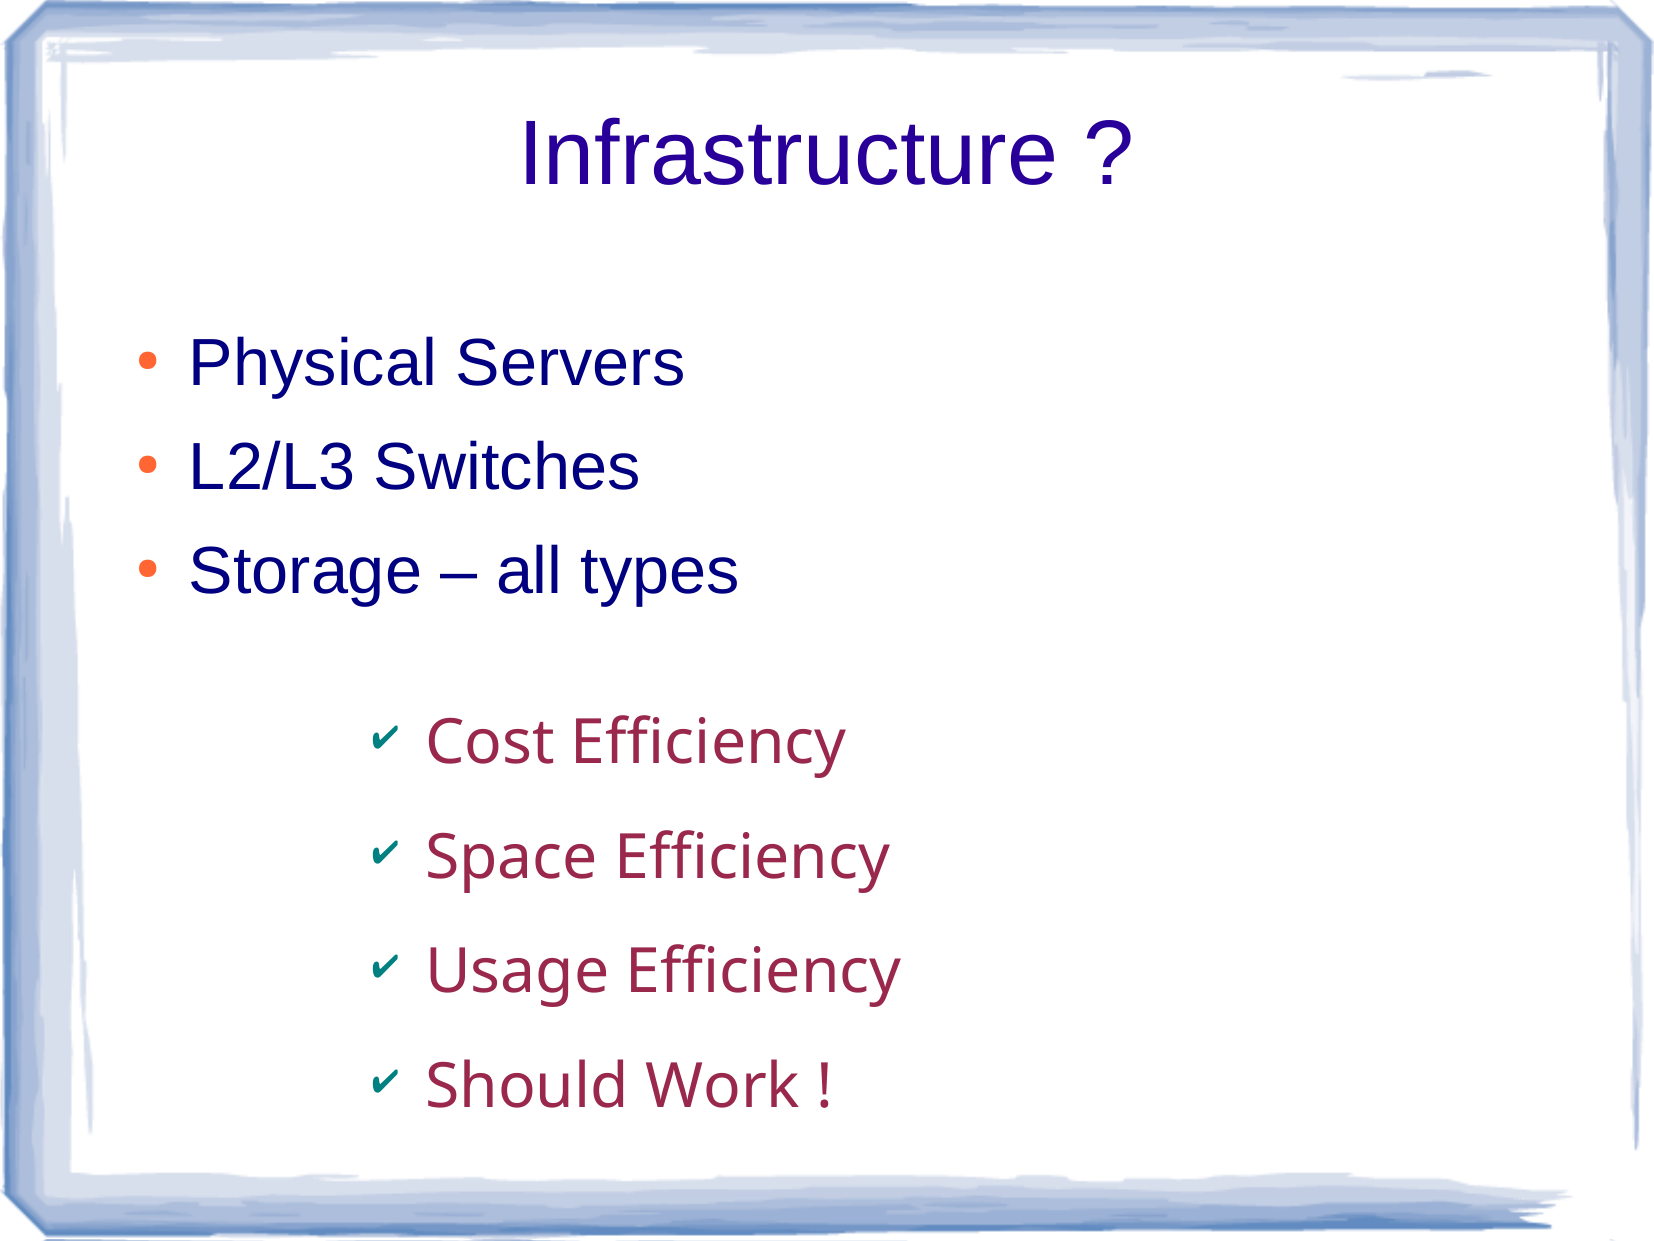

# Infrastructure ?
Physical Servers
L2/L3 Switches
Storage – all types
Cost Efficiency
Space Efficiency
Usage Efficiency
Should Work !